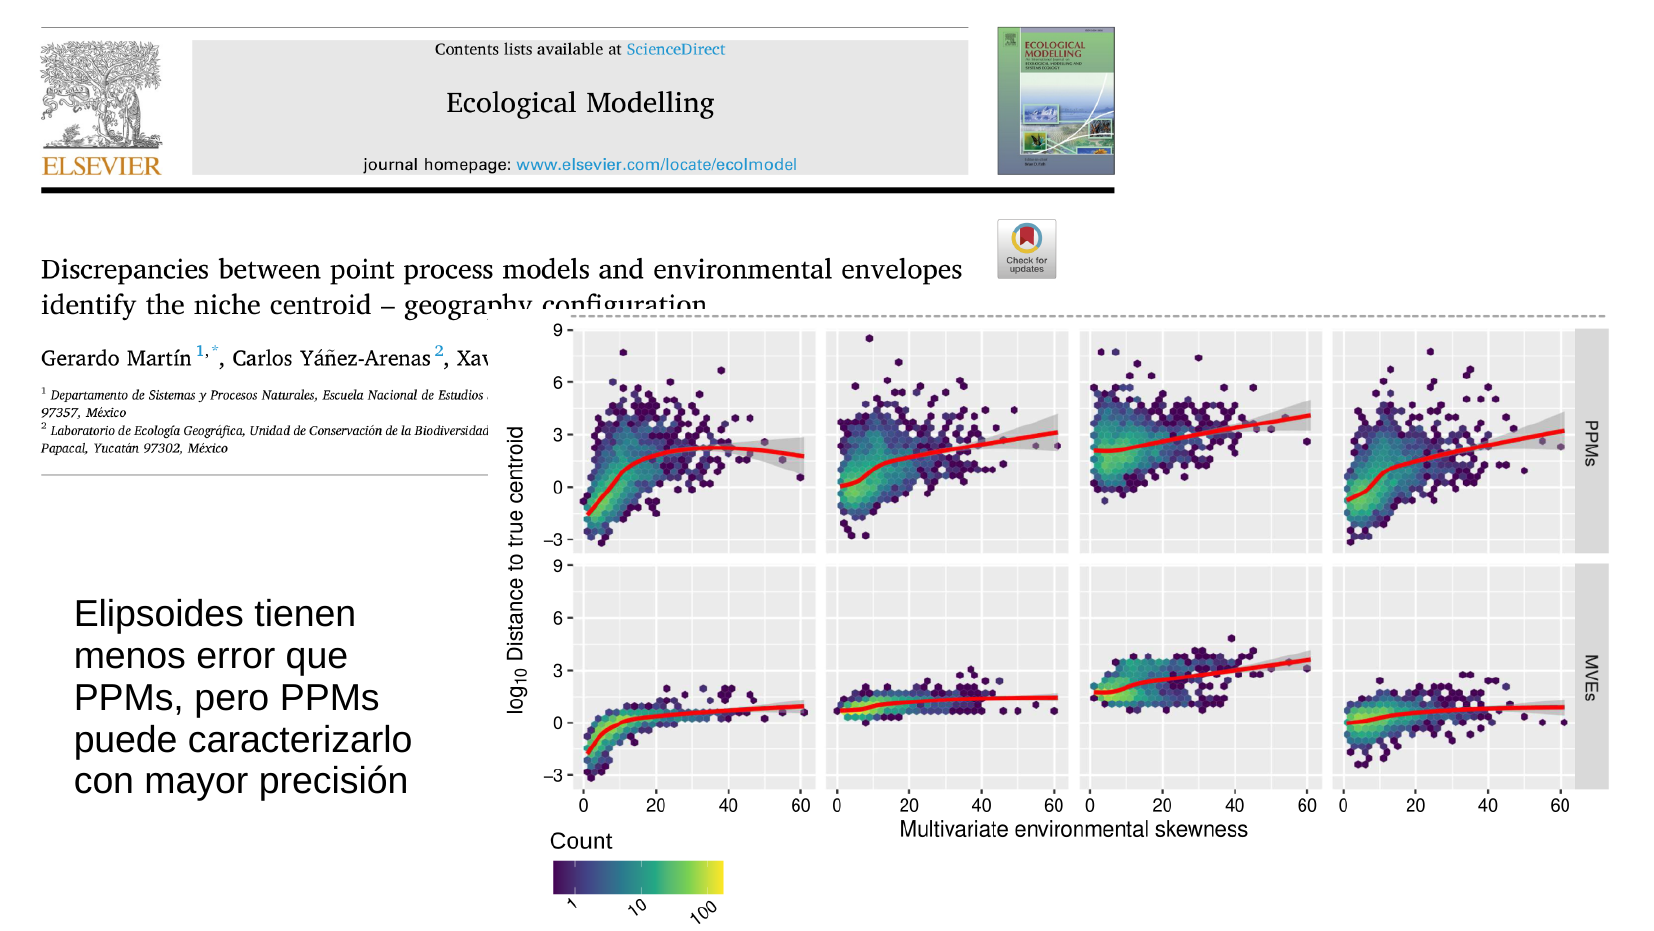

Elipsoides tienen menos error que PPMs, pero PPMs puede caracterizarlo con mayor precisión